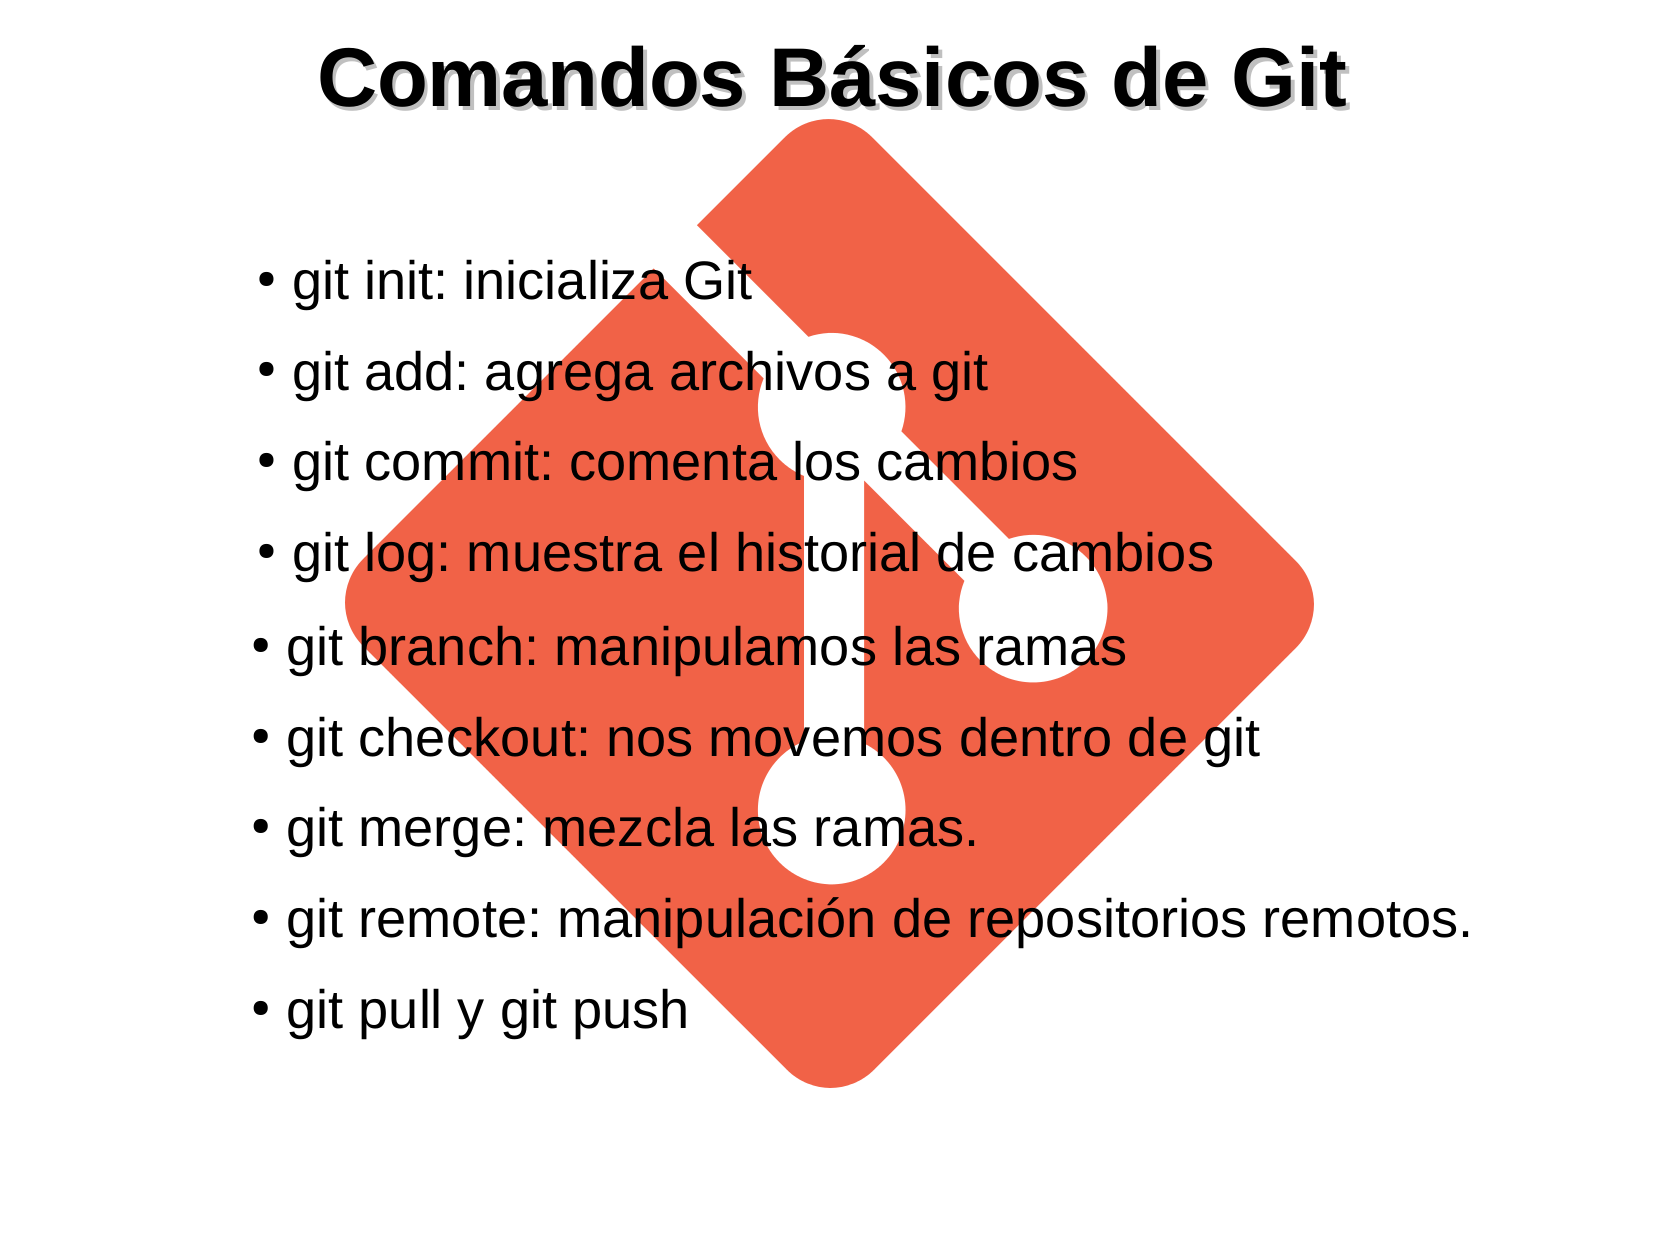

Comandos Básicos de Git
git init: inicializa Git
git add: agrega archivos a git
git commit: comenta los cambios
git log: muestra el historial de cambios
git branch: manipulamos las ramas
git checkout: nos movemos dentro de git
git merge: mezcla las ramas.
git remote: manipulación de repositorios remotos.
git pull y git push